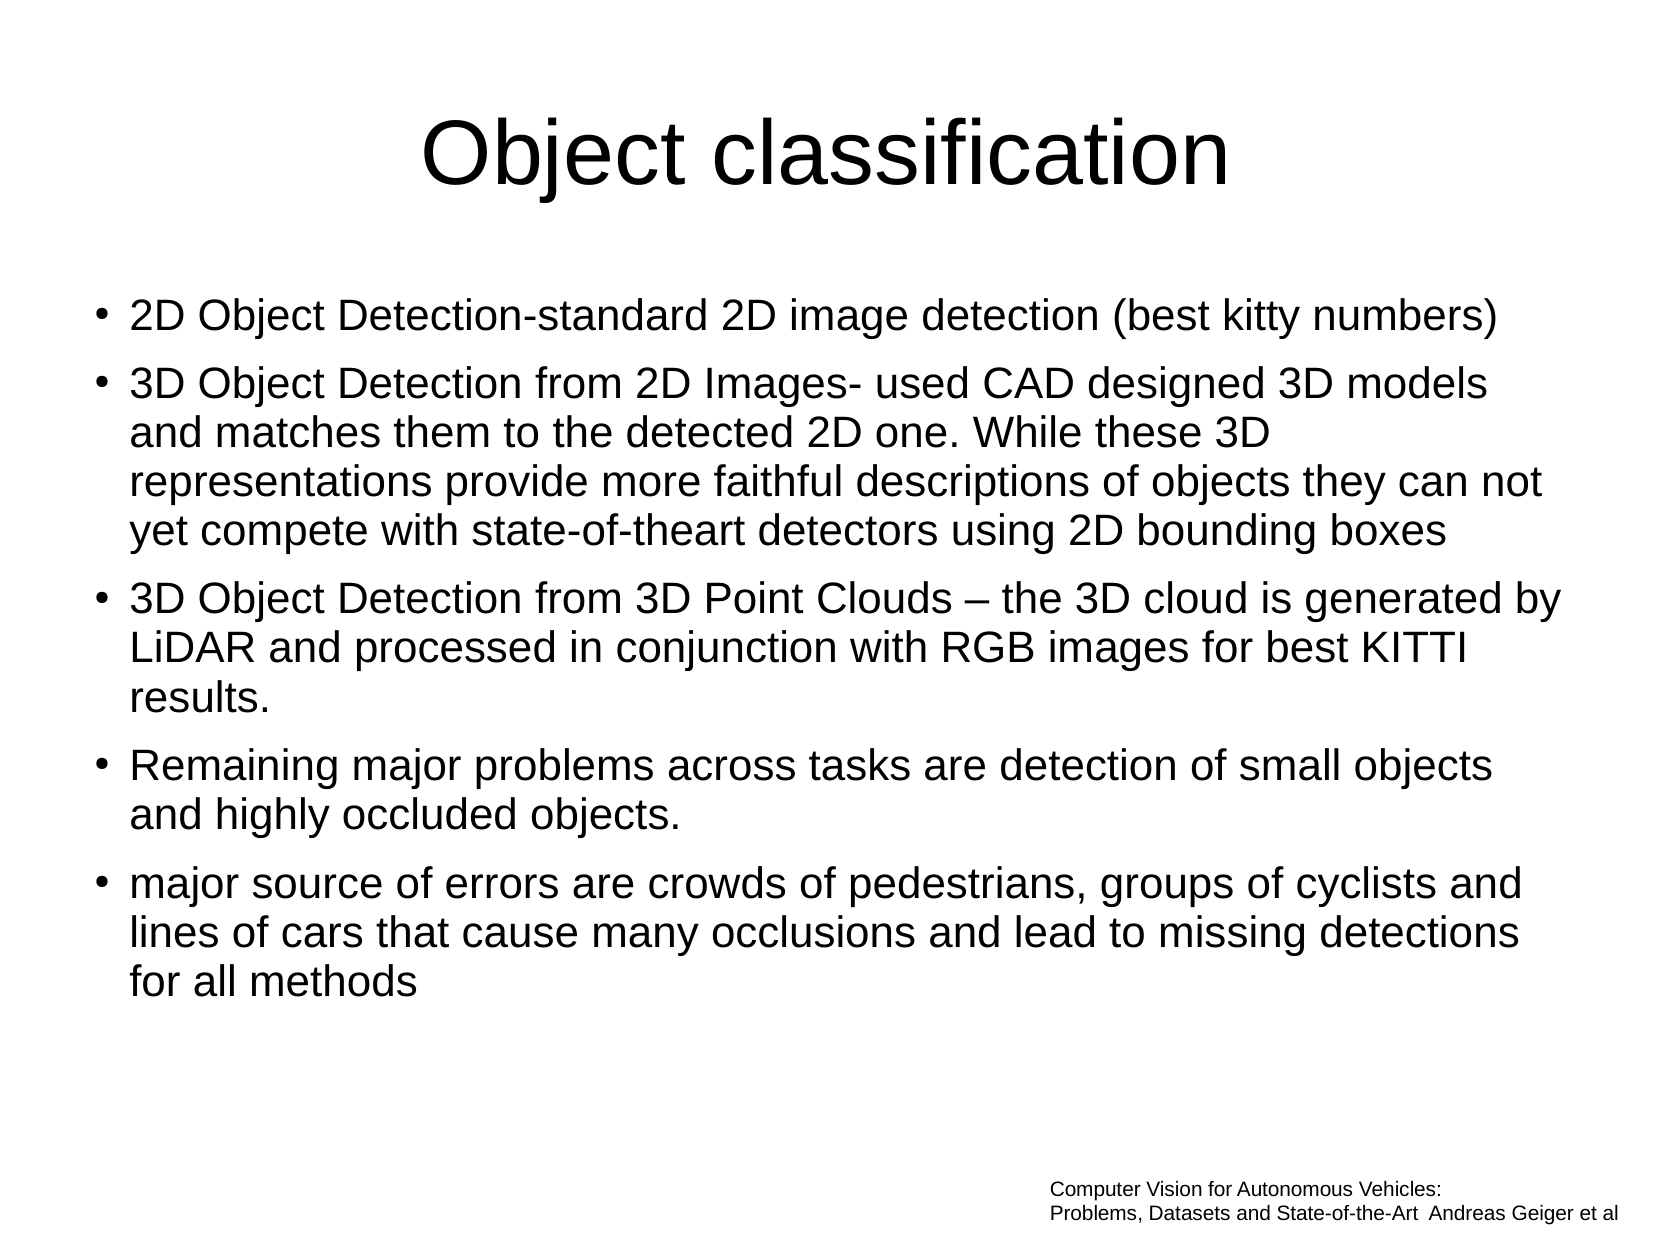

# Object classification
2D Object Detection-standard 2D image detection (best kitty numbers)
3D Object Detection from 2D Images- used CAD designed 3D models and matches them to the detected 2D one. While these 3D representations provide more faithful descriptions of objects they can not yet compete with state-of-theart detectors using 2D bounding boxes
3D Object Detection from 3D Point Clouds – the 3D cloud is generated by LiDAR and processed in conjunction with RGB images for best KITTI results.
Remaining major problems across tasks are detection of small objects and highly occluded objects.
major source of errors are crowds of pedestrians, groups of cyclists and lines of cars that cause many occlusions and lead to missing detections for all methods
Computer Vision for Autonomous Vehicles:
Problems, Datasets and State-of-the-Art Andreas Geiger et al